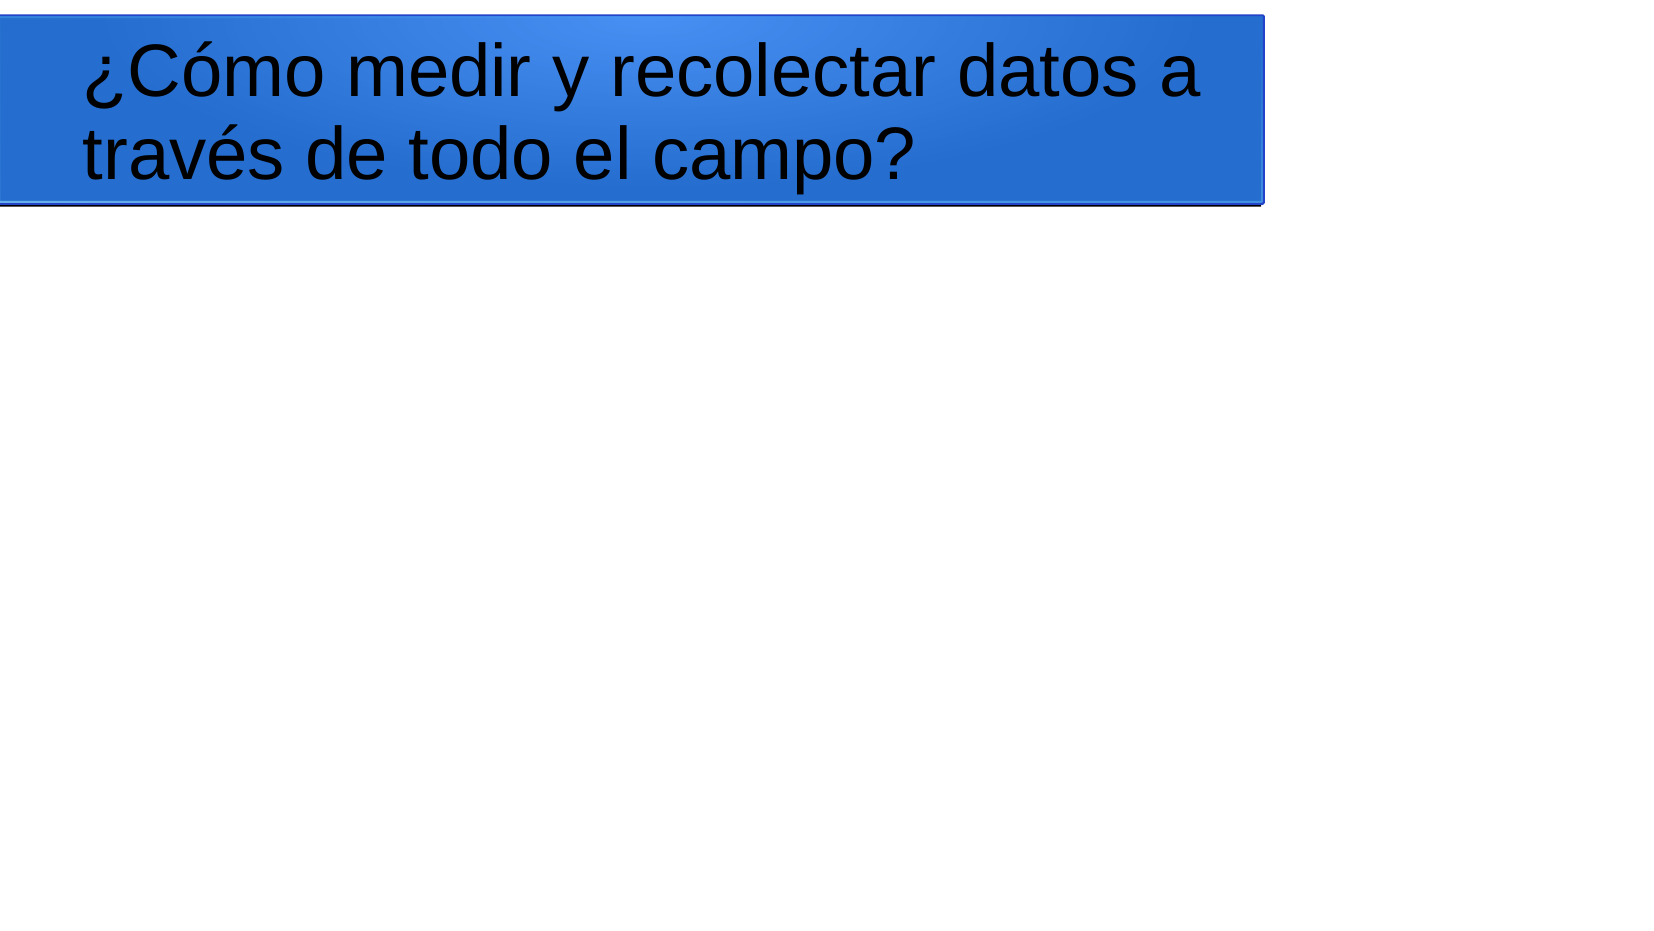

# ¿Cómo medir y recolectar datos a través de todo el campo?